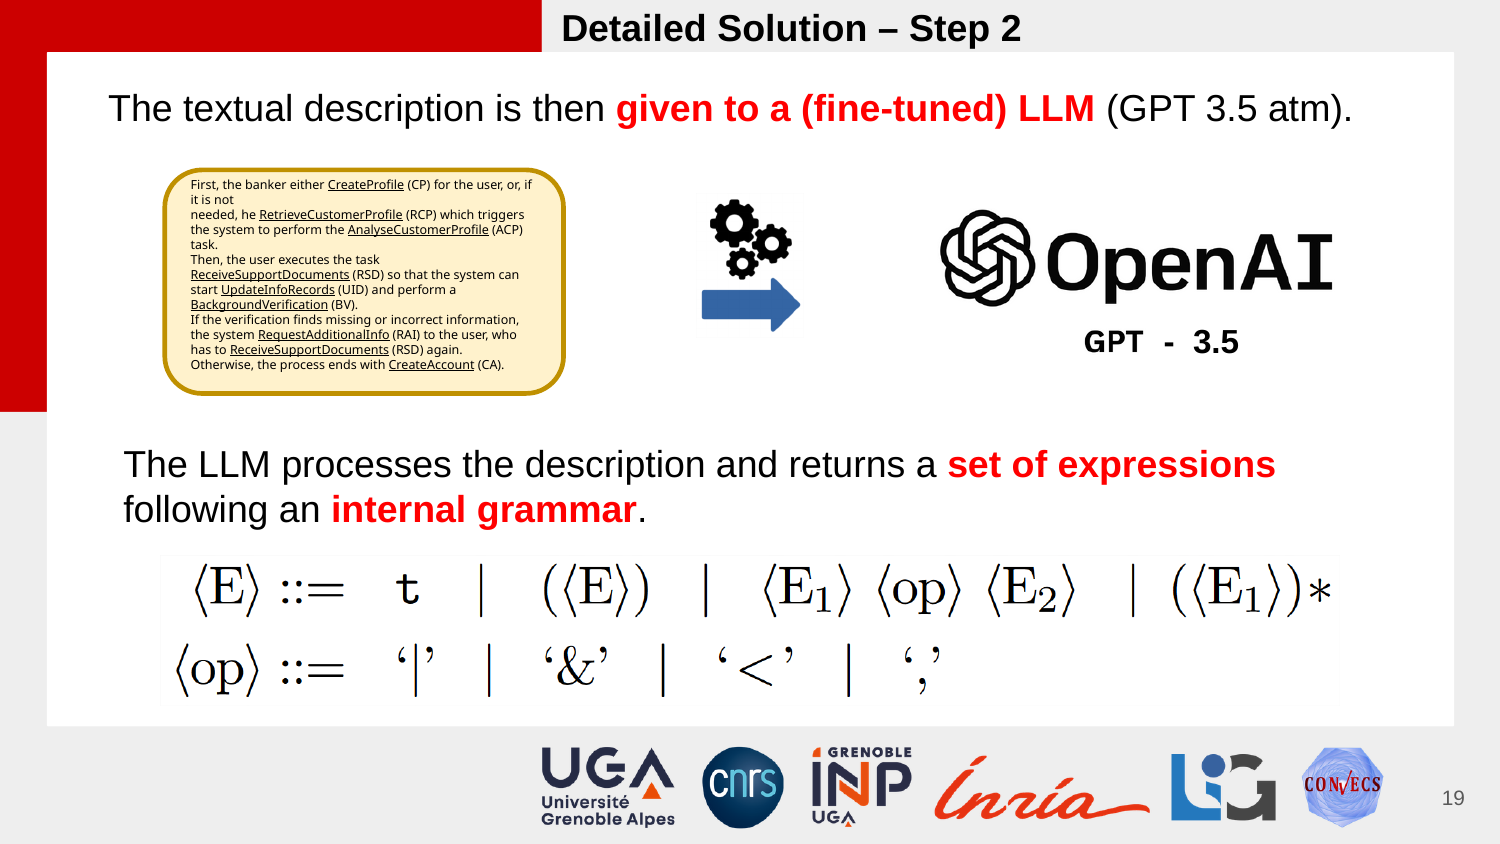

Detailed Solution – Step 2
The textual description is then given to a (fine-tuned) LLM (GPT 3.5 atm).
First, the banker either CreateProfile (CP) for the user, or, if it is not
needed, he RetrieveCustomerProfile (RCP) which triggers the system to perform the AnalyseCustomerProfile (ACP) task.
Then, the user executes the task ReceiveSupportDocuments (RSD) so that the system can start UpdateInfoRecords (UID) and perform a BackgroundVerification (BV).
If the verification finds missing or incorrect information, the system RequestAdditionalInfo (RAI) to the user, who has to ReceiveSupportDocuments (RSD) again.
Otherwise, the process ends with CreateAccount (CA).
- 3.5
The LLM processes the description and returns a set of expressions following an internal grammar.